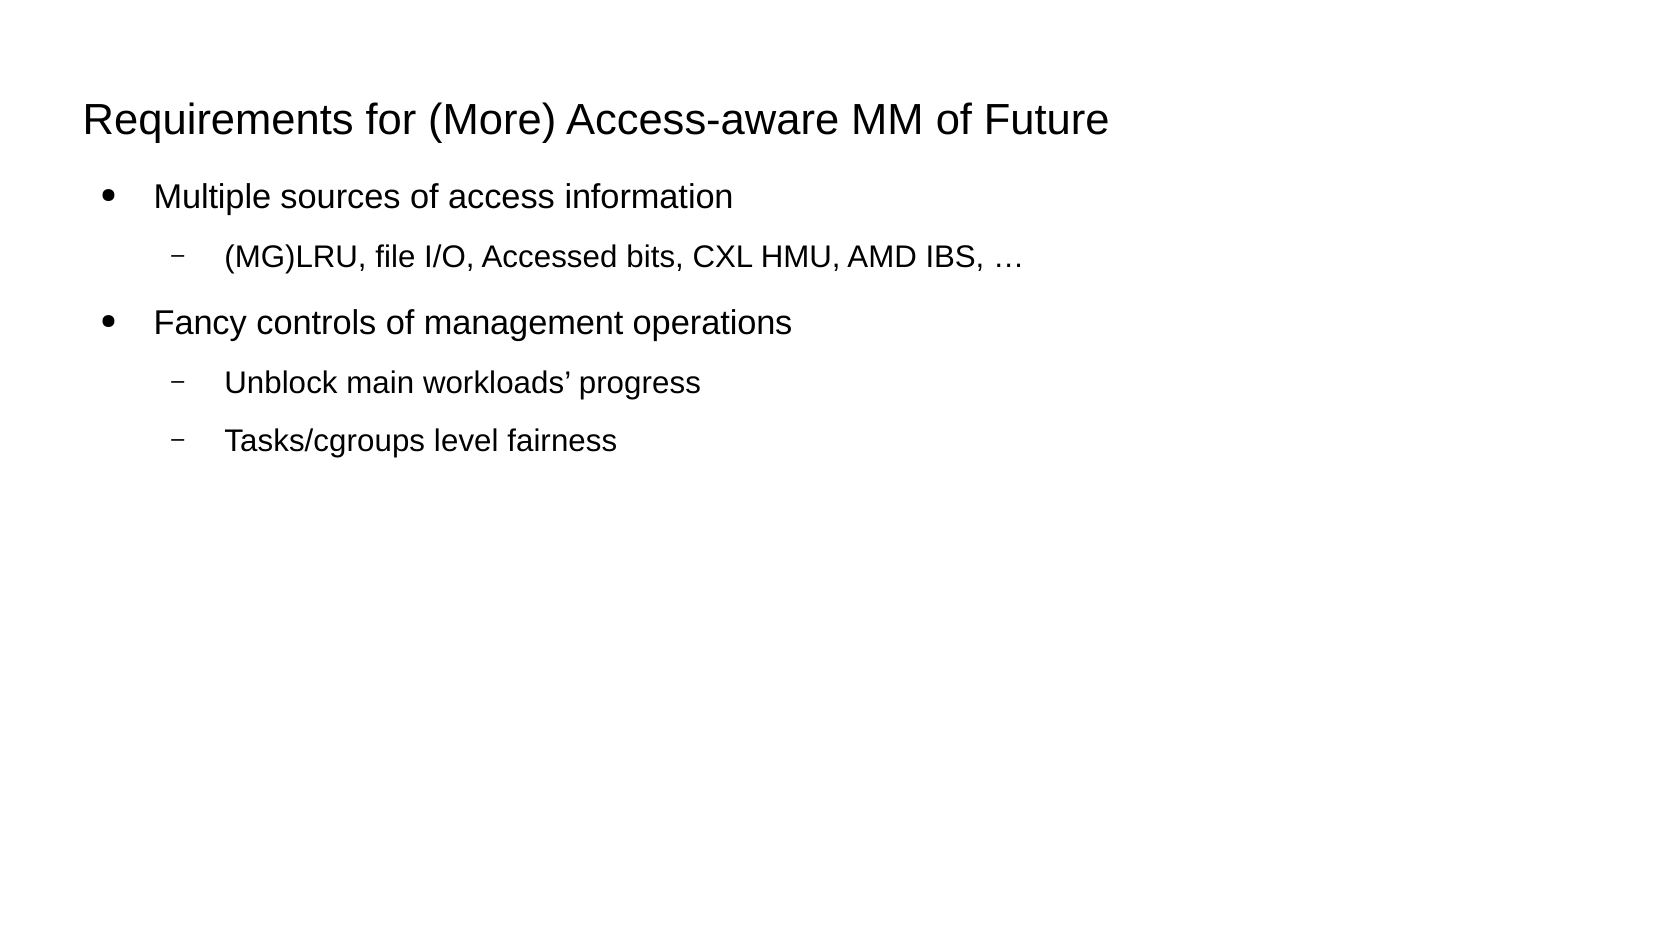

# Requirements for (More) Access-aware MM of Future
Multiple sources of access information
(MG)LRU, file I/O, Accessed bits, CXL HMU, AMD IBS, …
Fancy controls of management operations
Unblock main workloads’ progress
Tasks/cgroups level fairness